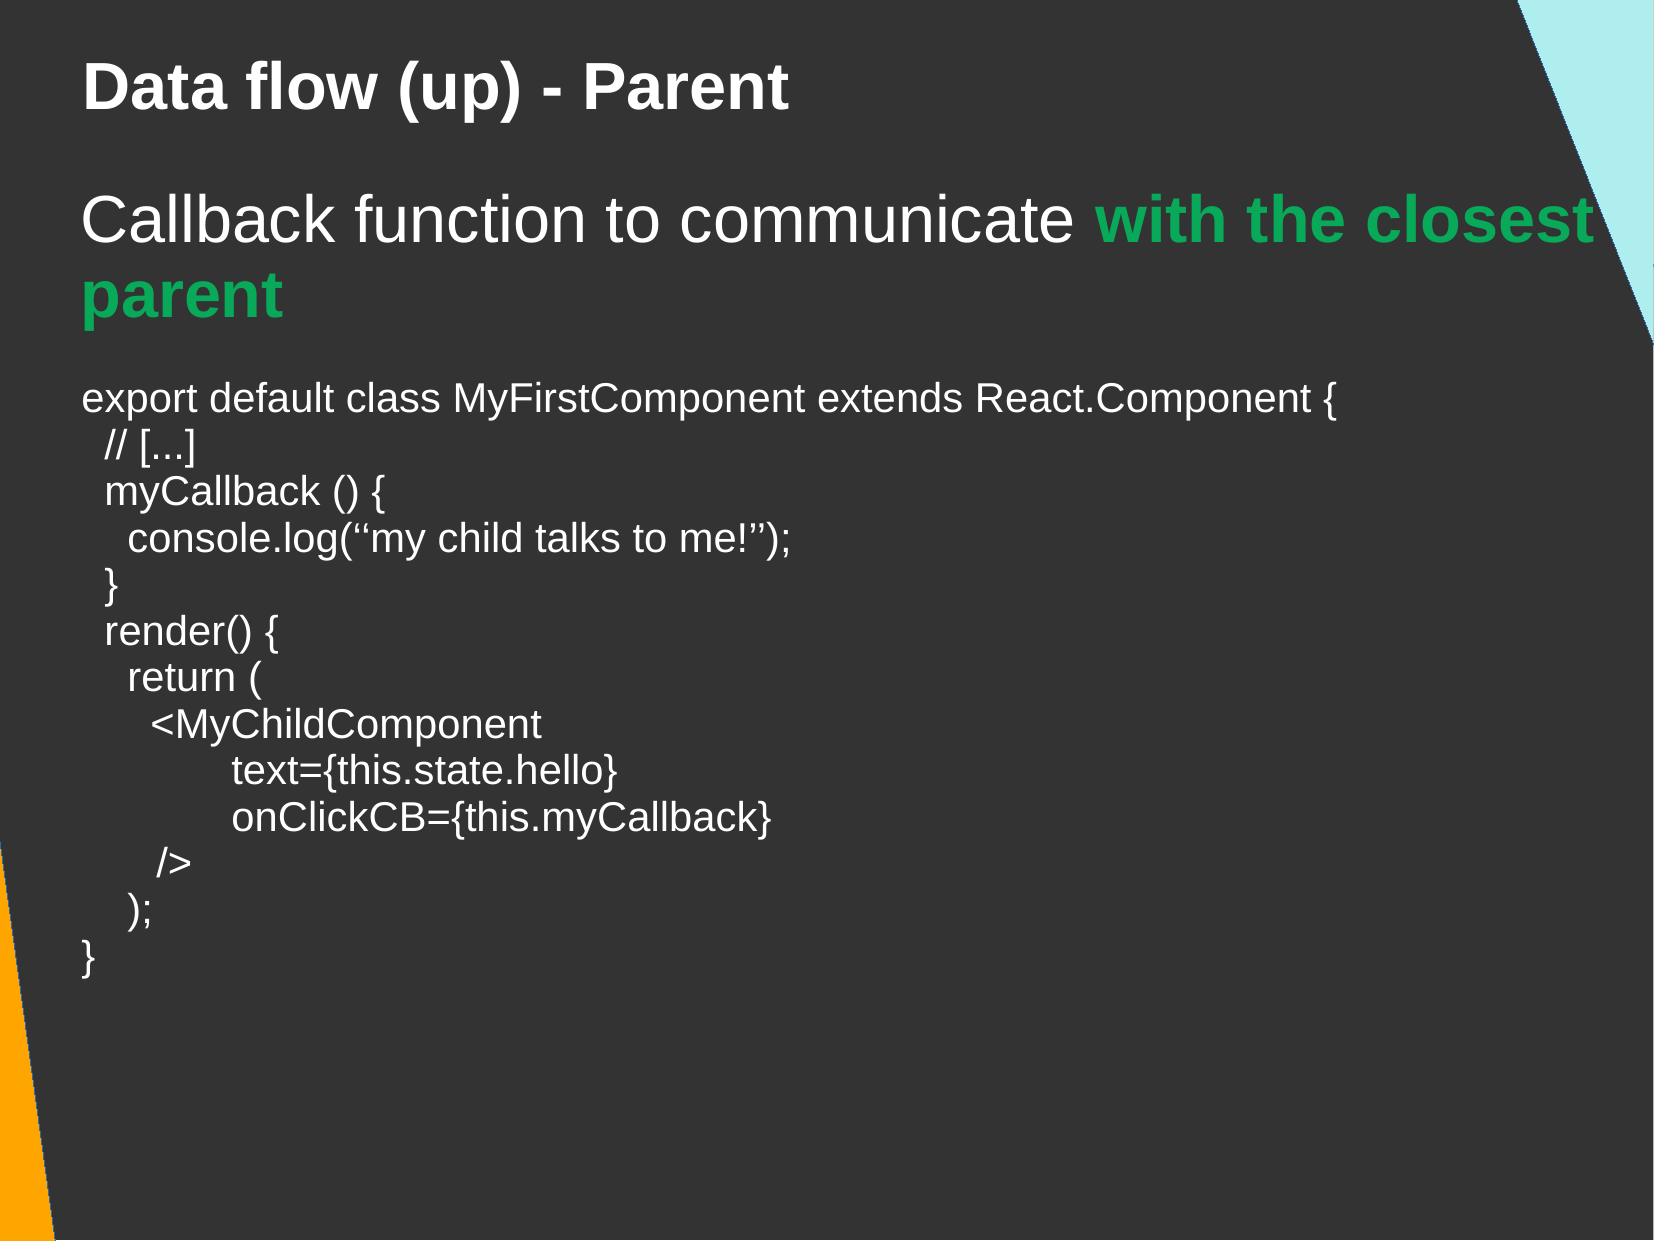

# Data flow (up) - Parent
Callback function to communicate with the closest parent
export default class MyFirstComponent extends React.Component {
 // [...]
 myCallback () {
 console.log(‘‘my child talks to me!’’);
 }
 render() {
 return (
 <MyChildComponent
		text={this.state.hello}
		onClickCB={this.myCallback}
	/>
 );
}